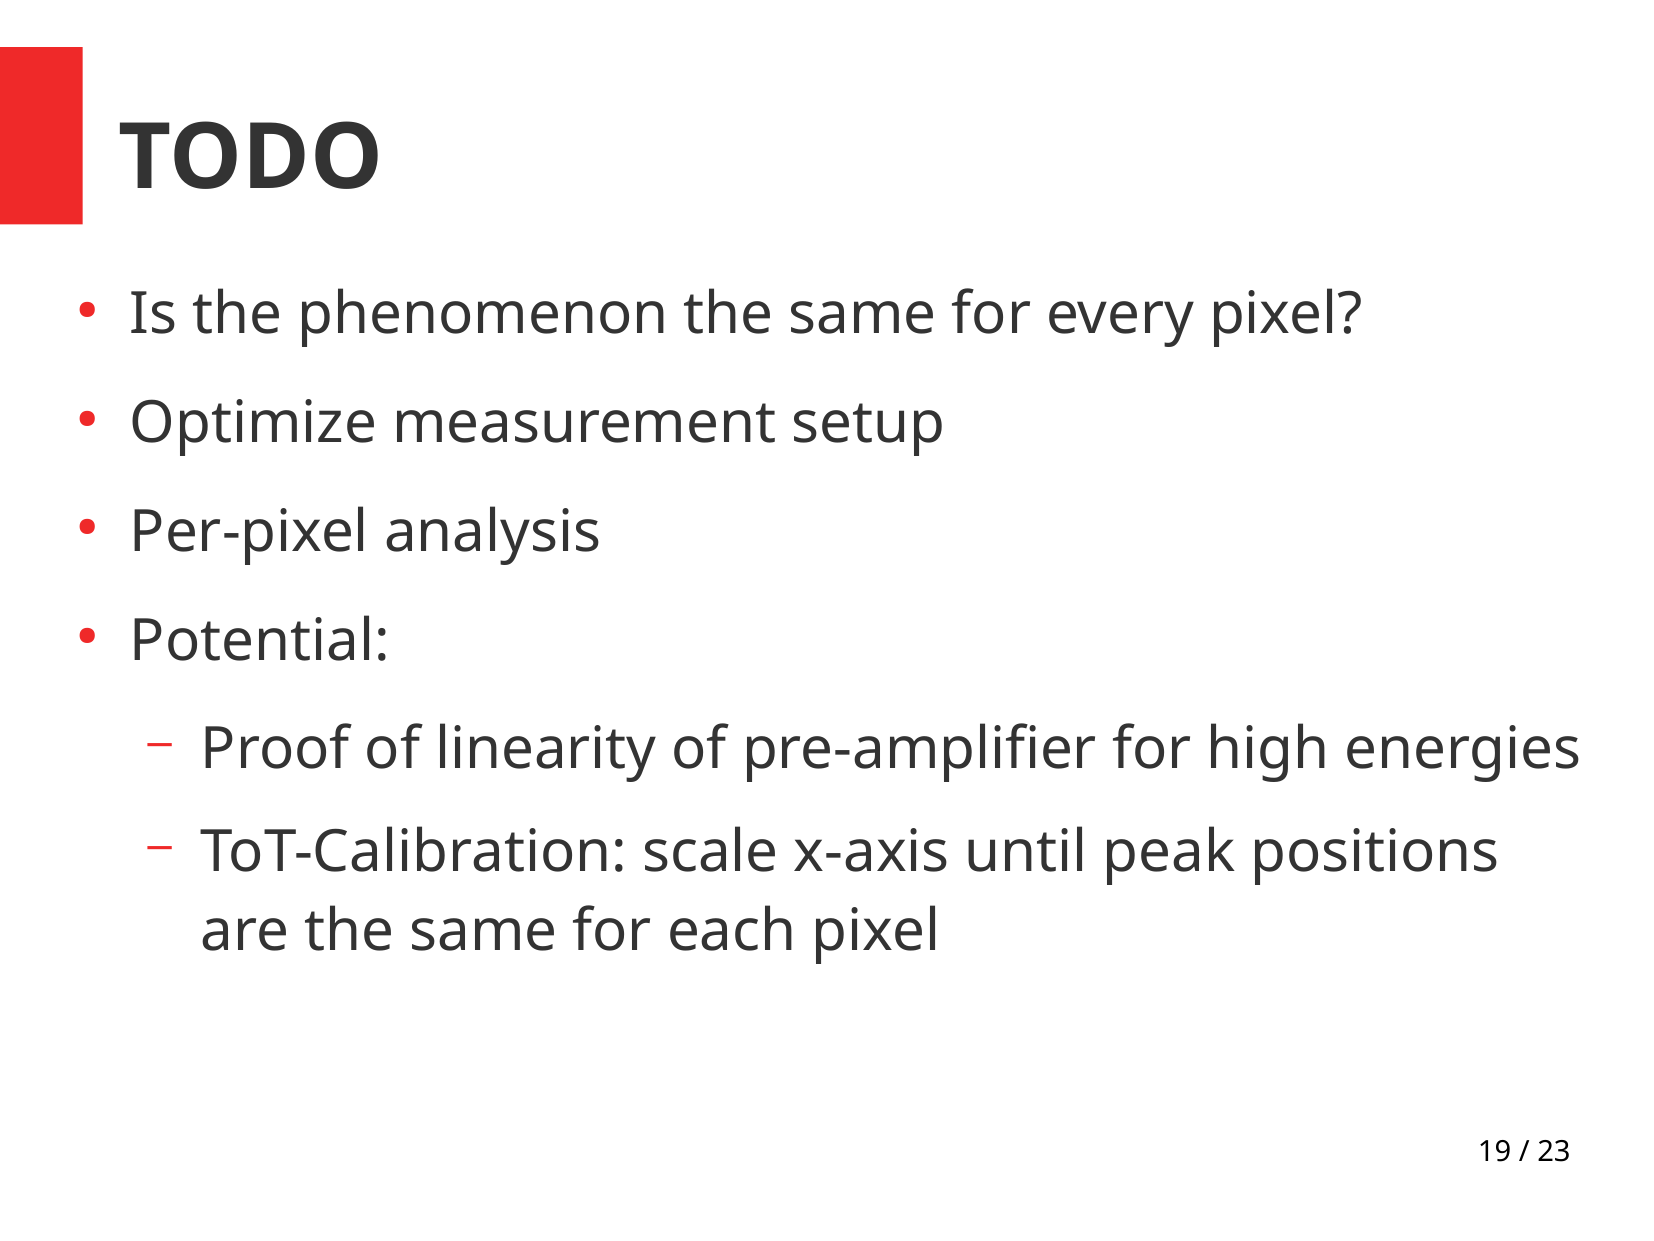

# TODO
Is the phenomenon the same for every pixel?
Optimize measurement setup
Per-pixel analysis
Potential:
Proof of linearity of pre-amplifier for high energies
ToT-Calibration: scale x-axis until peak positions are the same for each pixel
19